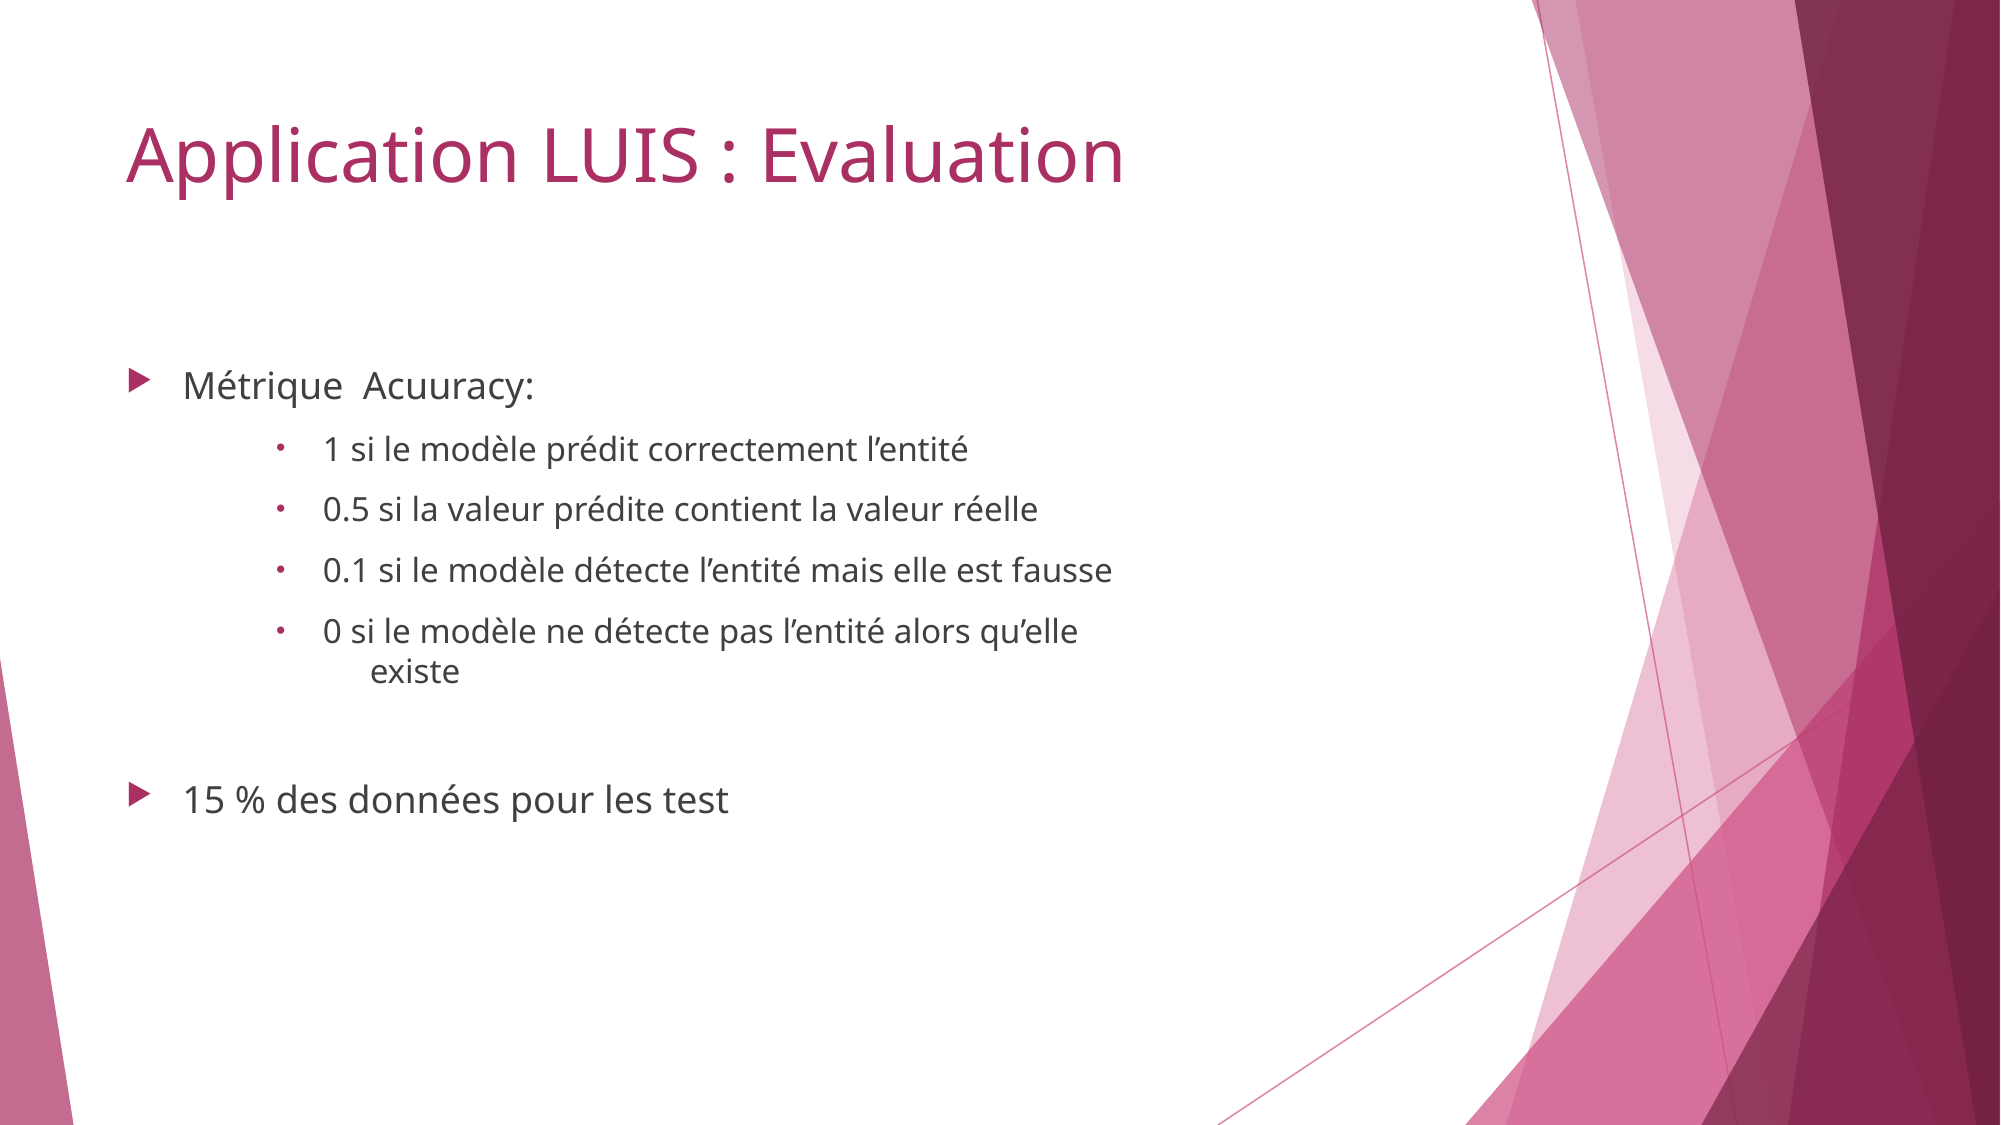

# Application LUIS : Evaluation
Métrique Acuuracy:
1 si le modèle prédit correctement l’entité
0.5 si la valeur prédite contient la valeur réelle
0.1 si le modèle détecte l’entité mais elle est fausse
0 si le modèle ne détecte pas l’entité alors qu’elle existe
15 % des données pour les test